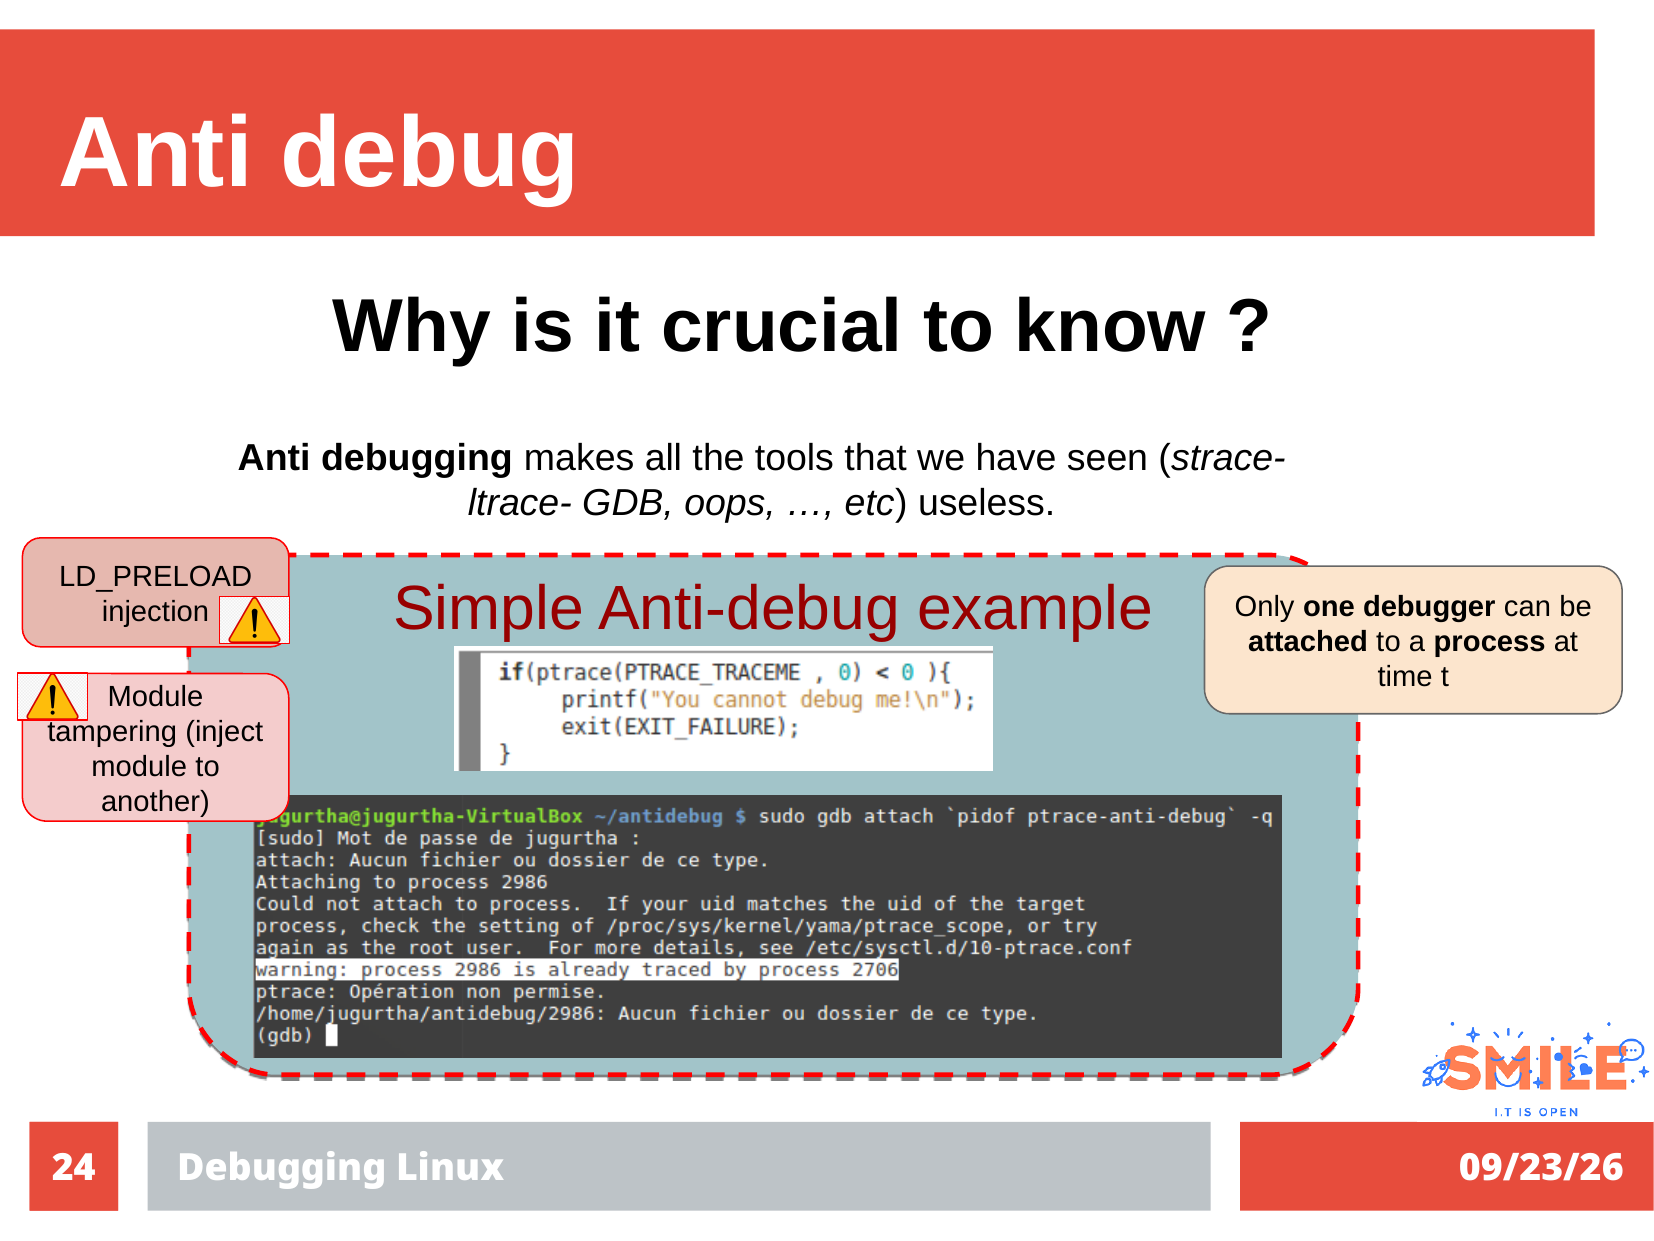

Anti debug
Why is it crucial to know ?
Anti debugging makes all the tools that we have seen (strace- ltrace- GDB, oops, …, etc) useless.
LD_PRELOAD injection
Simple Anti-debug example
Only one debugger can be attached to a process at time t
Module tampering (inject module to another)
24
Debugging Linux